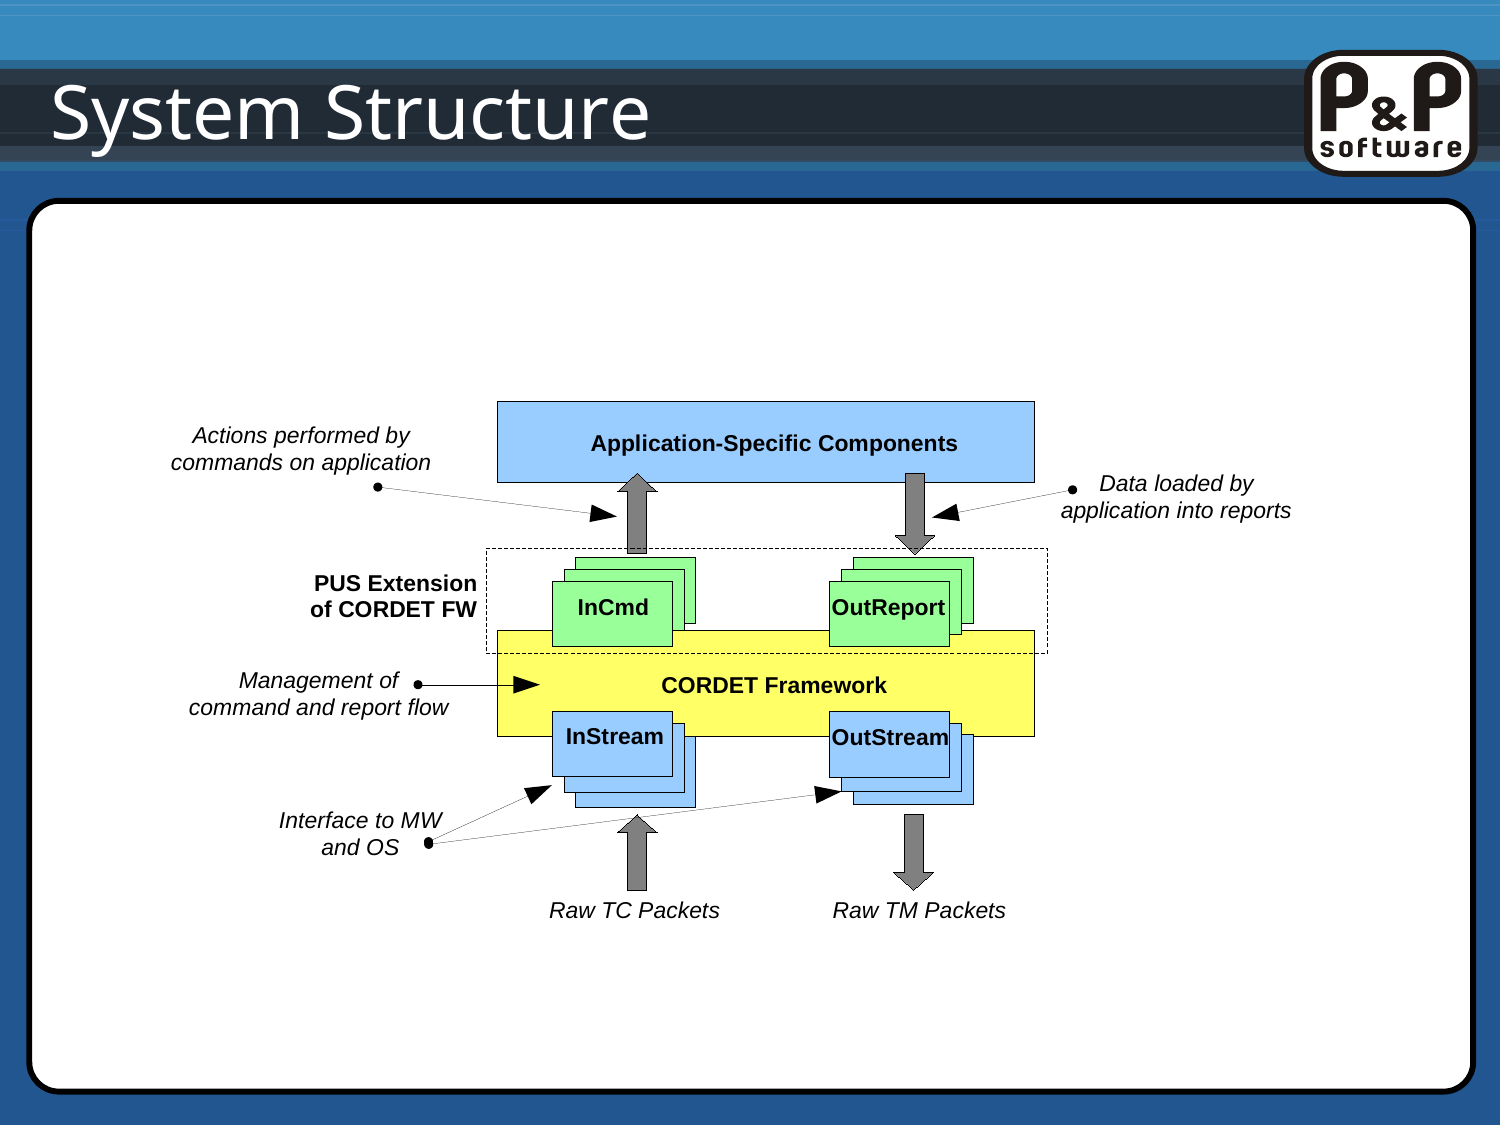

# System Structure
Actions performed by
commands on application
Application-Specific Components
Data loaded by
application into reports
PUS Extension
of CORDET FW
InCmd
OutReport
Management of
command and report flow
CORDET Framework
InStream
OutStream
Interface to MW
and OS
Raw TC Packets
Raw TM Packets